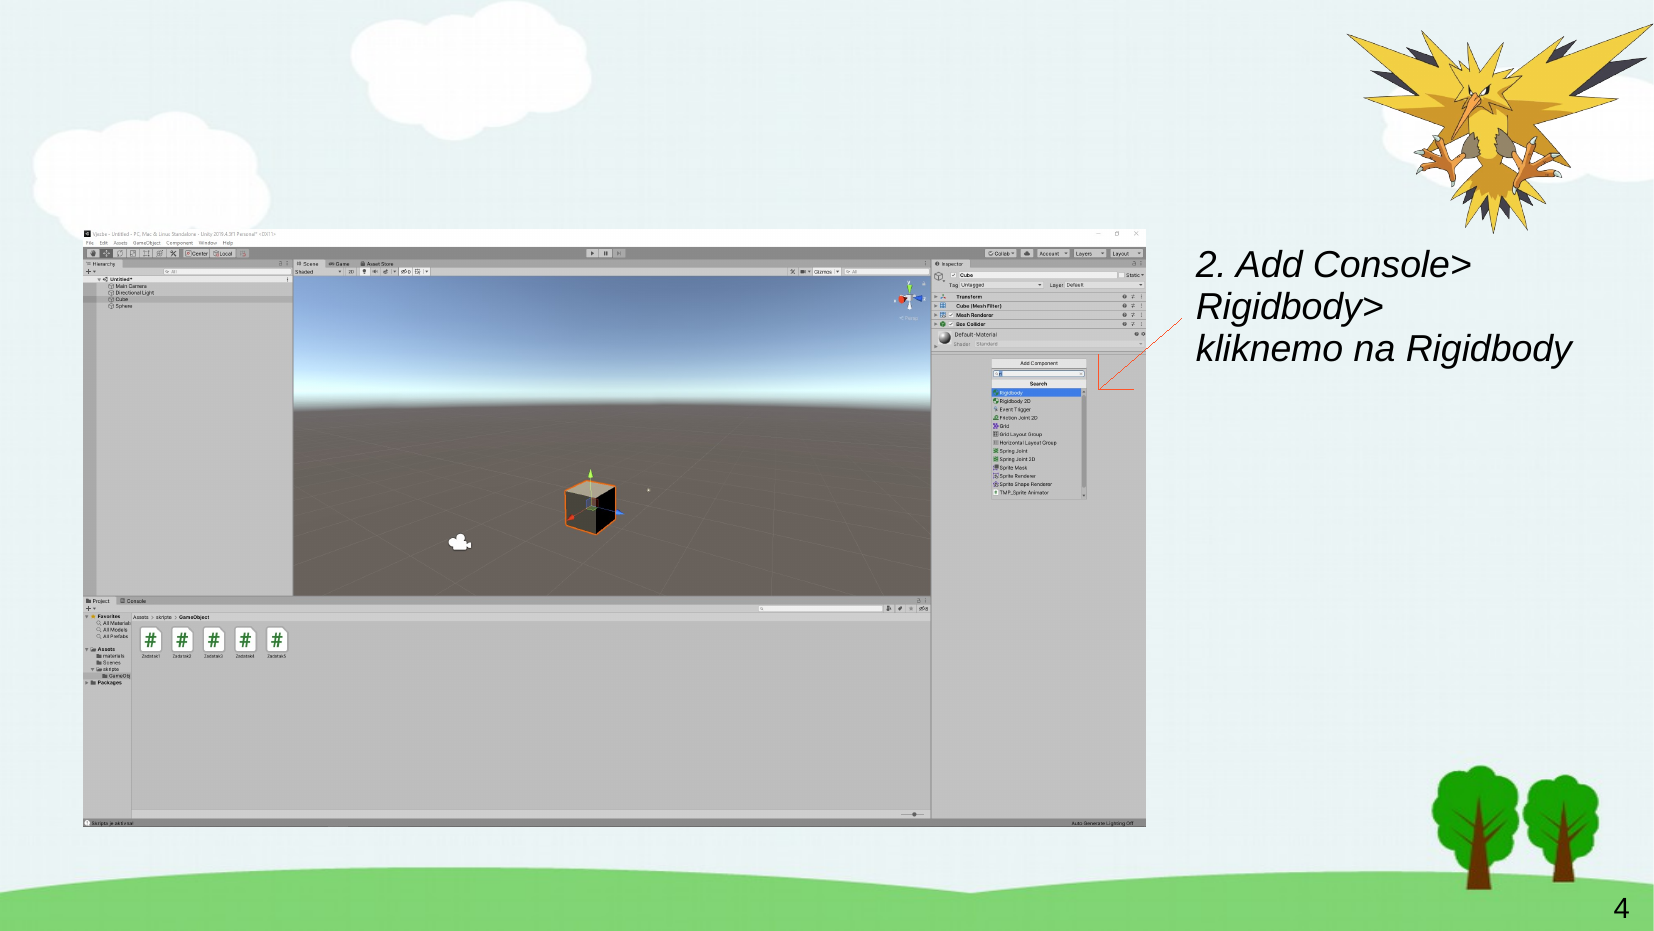

#
2. Add Console>
Rigidbody>
kliknemo na Rigidbody
4